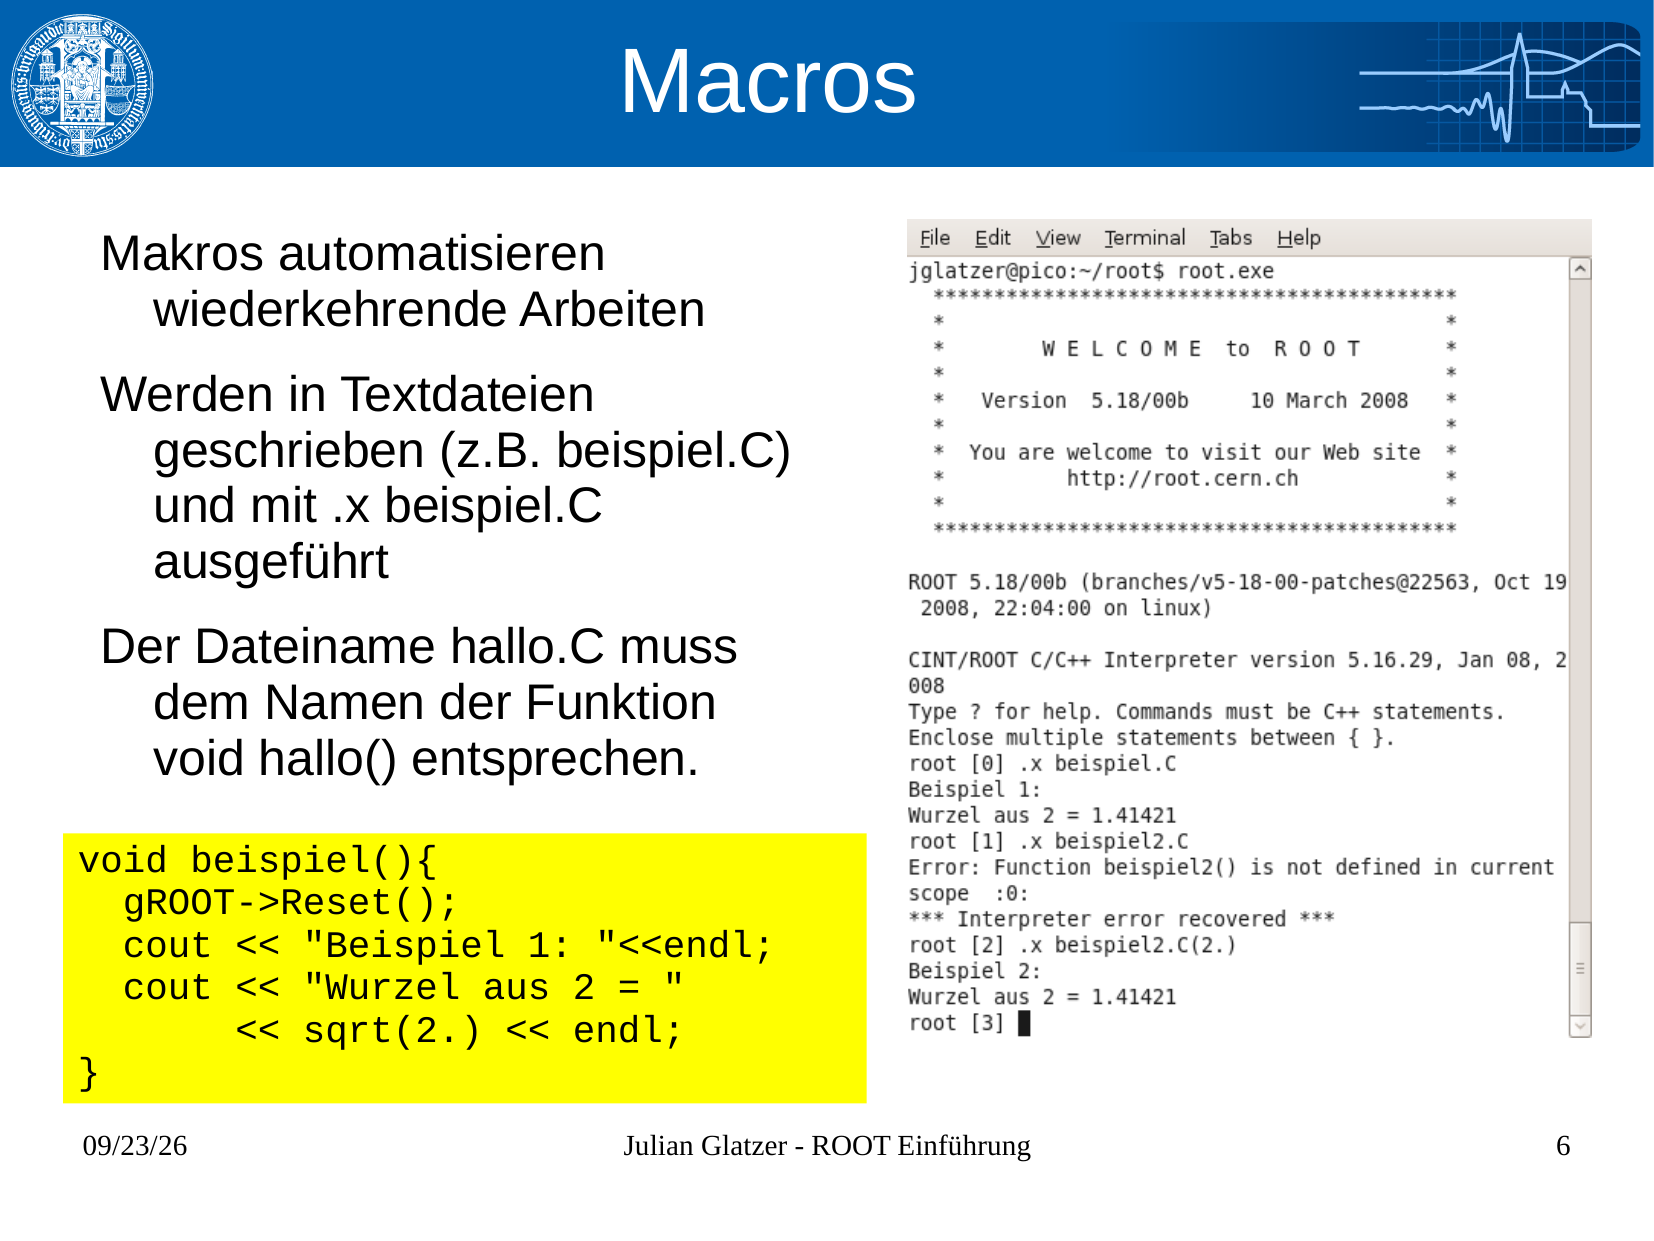

# Macros
Makros automatisieren wiederkehrende Arbeiten
Werden in Textdateien geschrieben (z.B. beispiel.C) und mit .x beispiel.C ausgeführt
Der Dateiname hallo.C muss dem Namen der Funktion void hallo() entsprechen.
void beispiel(){
 gROOT->Reset();
 cout << "Beispiel 1: "<<endl;
 cout << "Wurzel aus 2 = "
 << sqrt(2.) << endl;
}
Julian Glatzer - ROOT Einführung
6